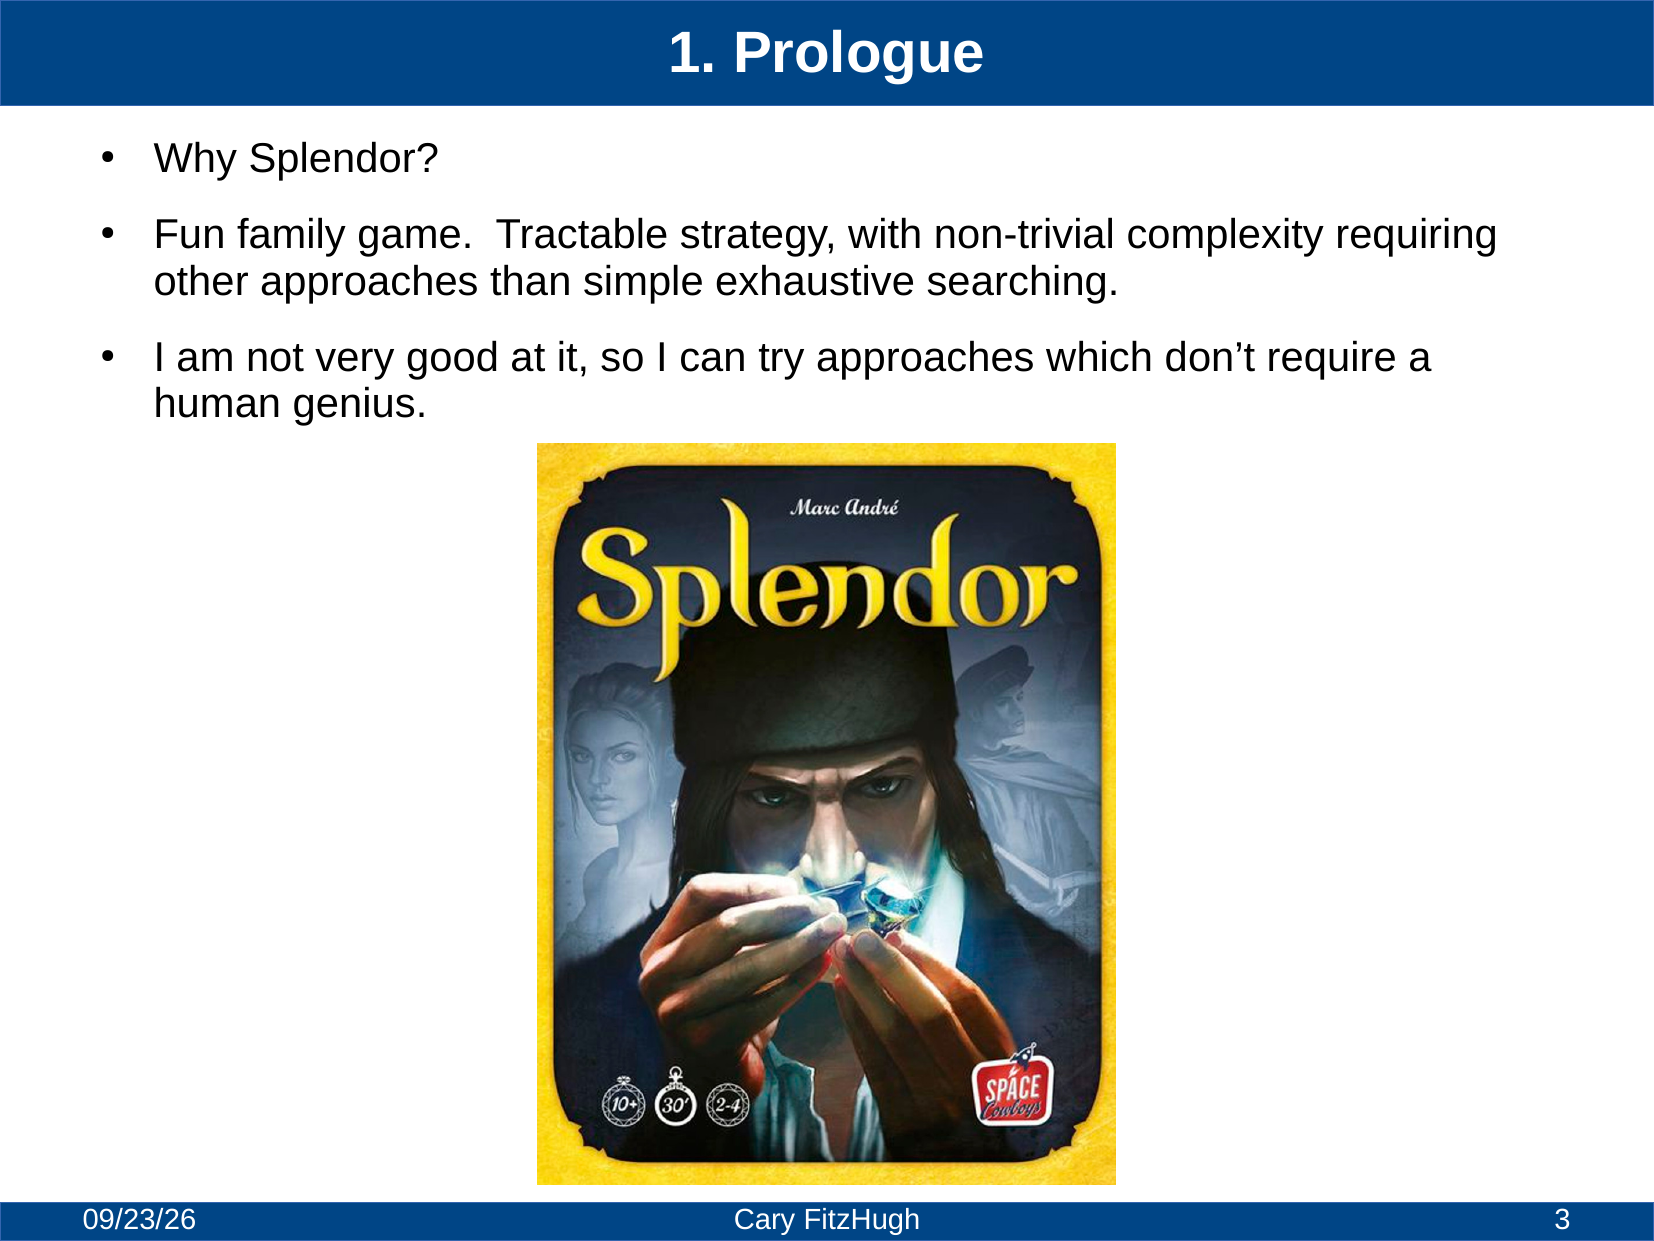

# 1. Prologue
Why Splendor?
Fun family game. Tractable strategy, with non-trivial complexity requiring other approaches than simple exhaustive searching.
I am not very good at it, so I can try approaches which don’t require a human genius.
Cary FitzHugh
3